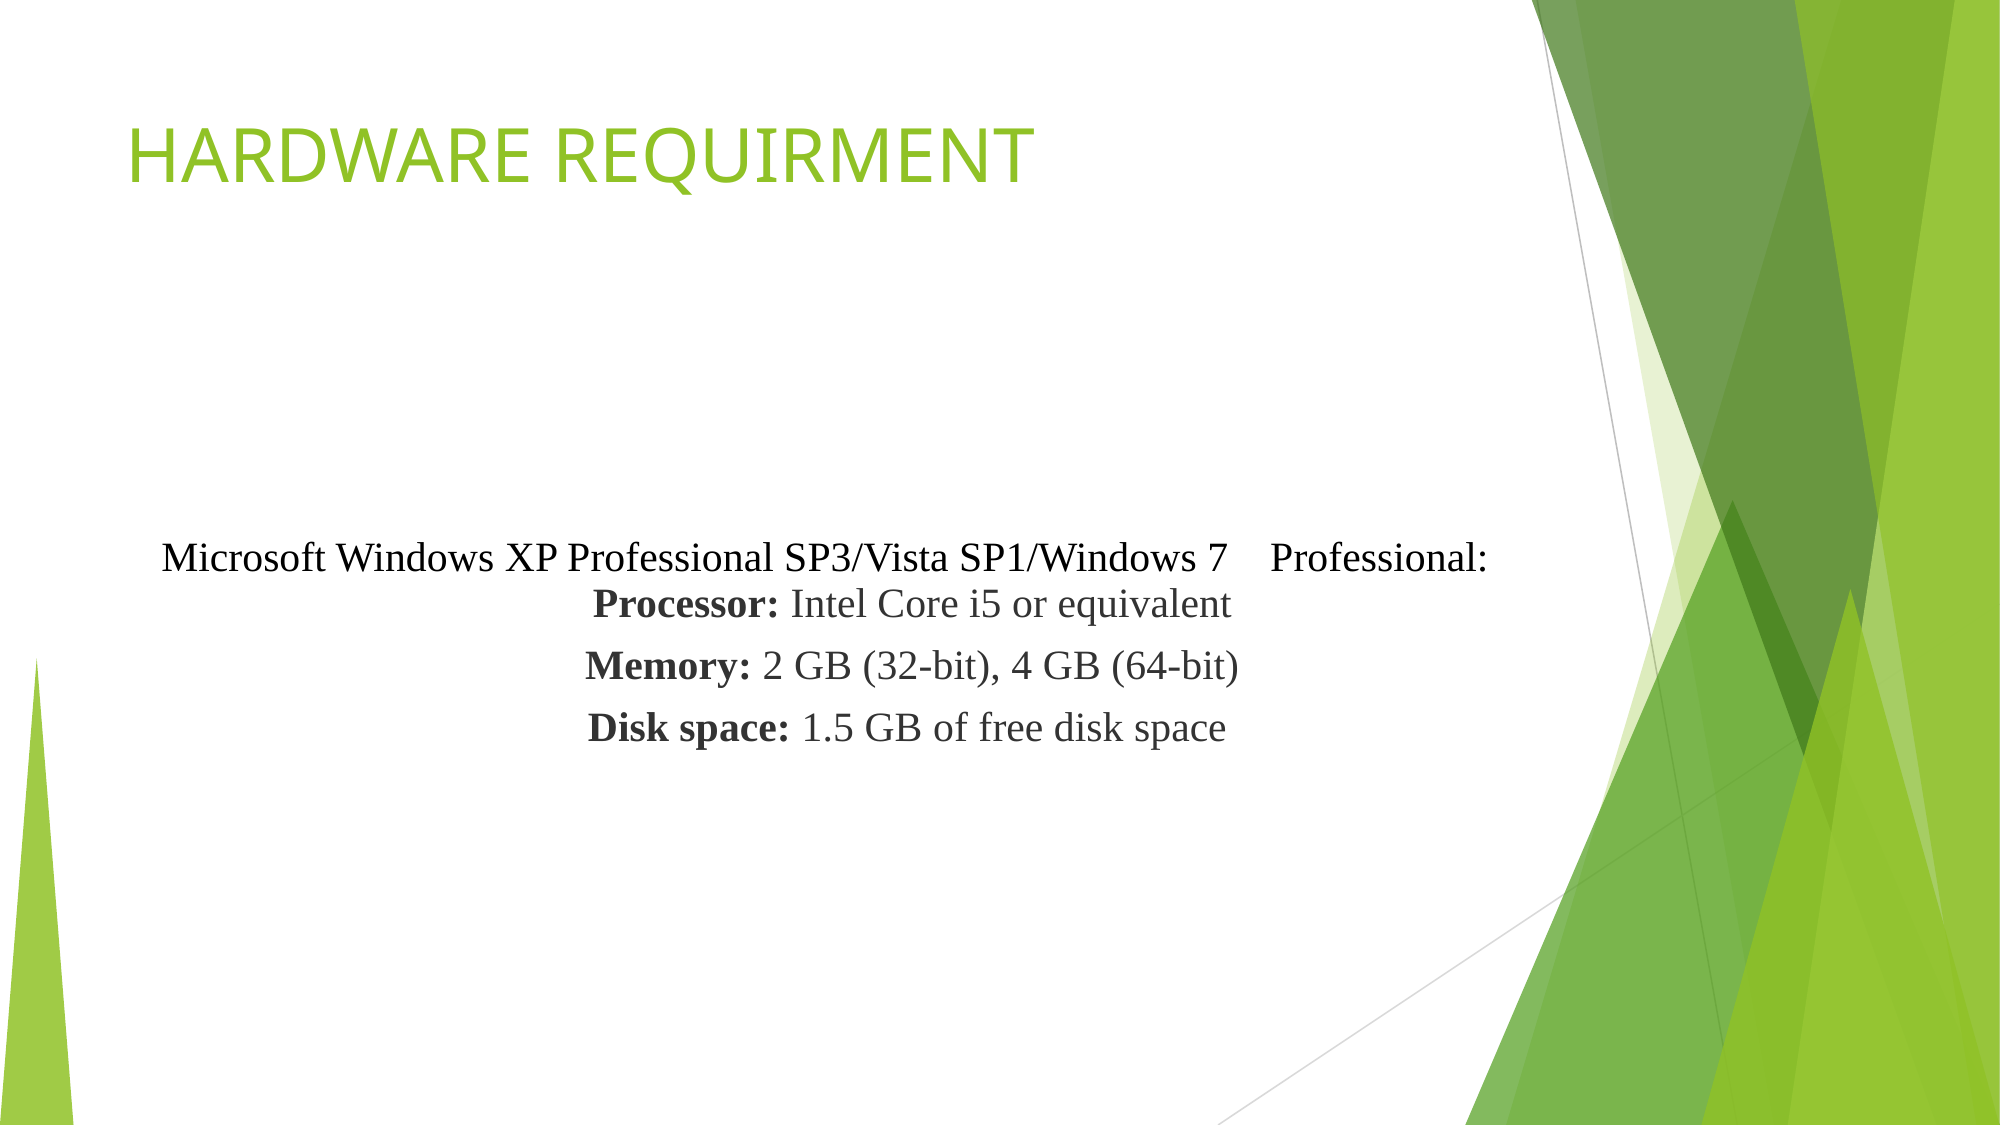

# HARDWARE REQUIRMENT
 Microsoft Windows XP Professional SP3/Vista SP1/Windows 7 Professional:
Processor: Intel Core i5 or equivalent
Memory: 2 GB (32-bit), 4 GB (64-bit)
							 Disk space: 1.5 GB of free disk space